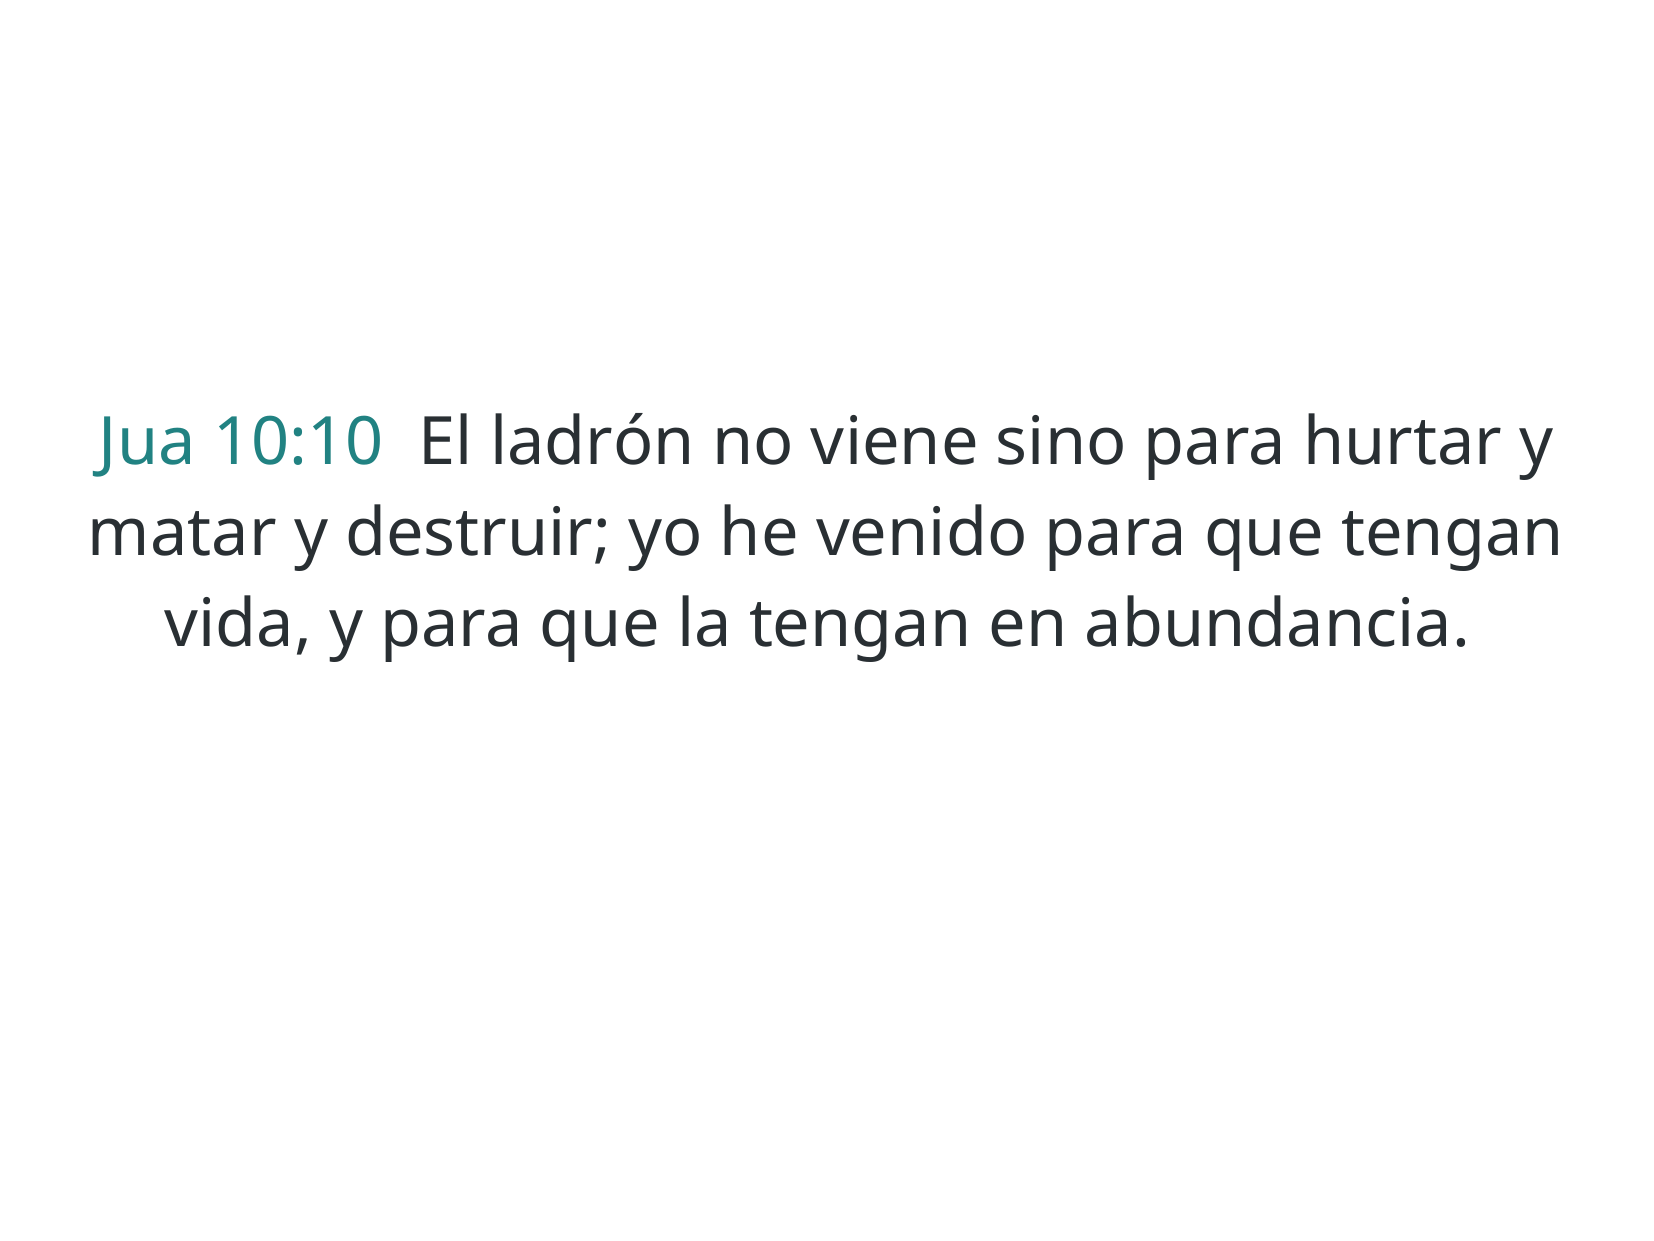

# Jua 10:10 El ladrón no viene sino para hurtar y matar y destruir; yo he venido para que tengan vida, y para que la tengan en abundancia.